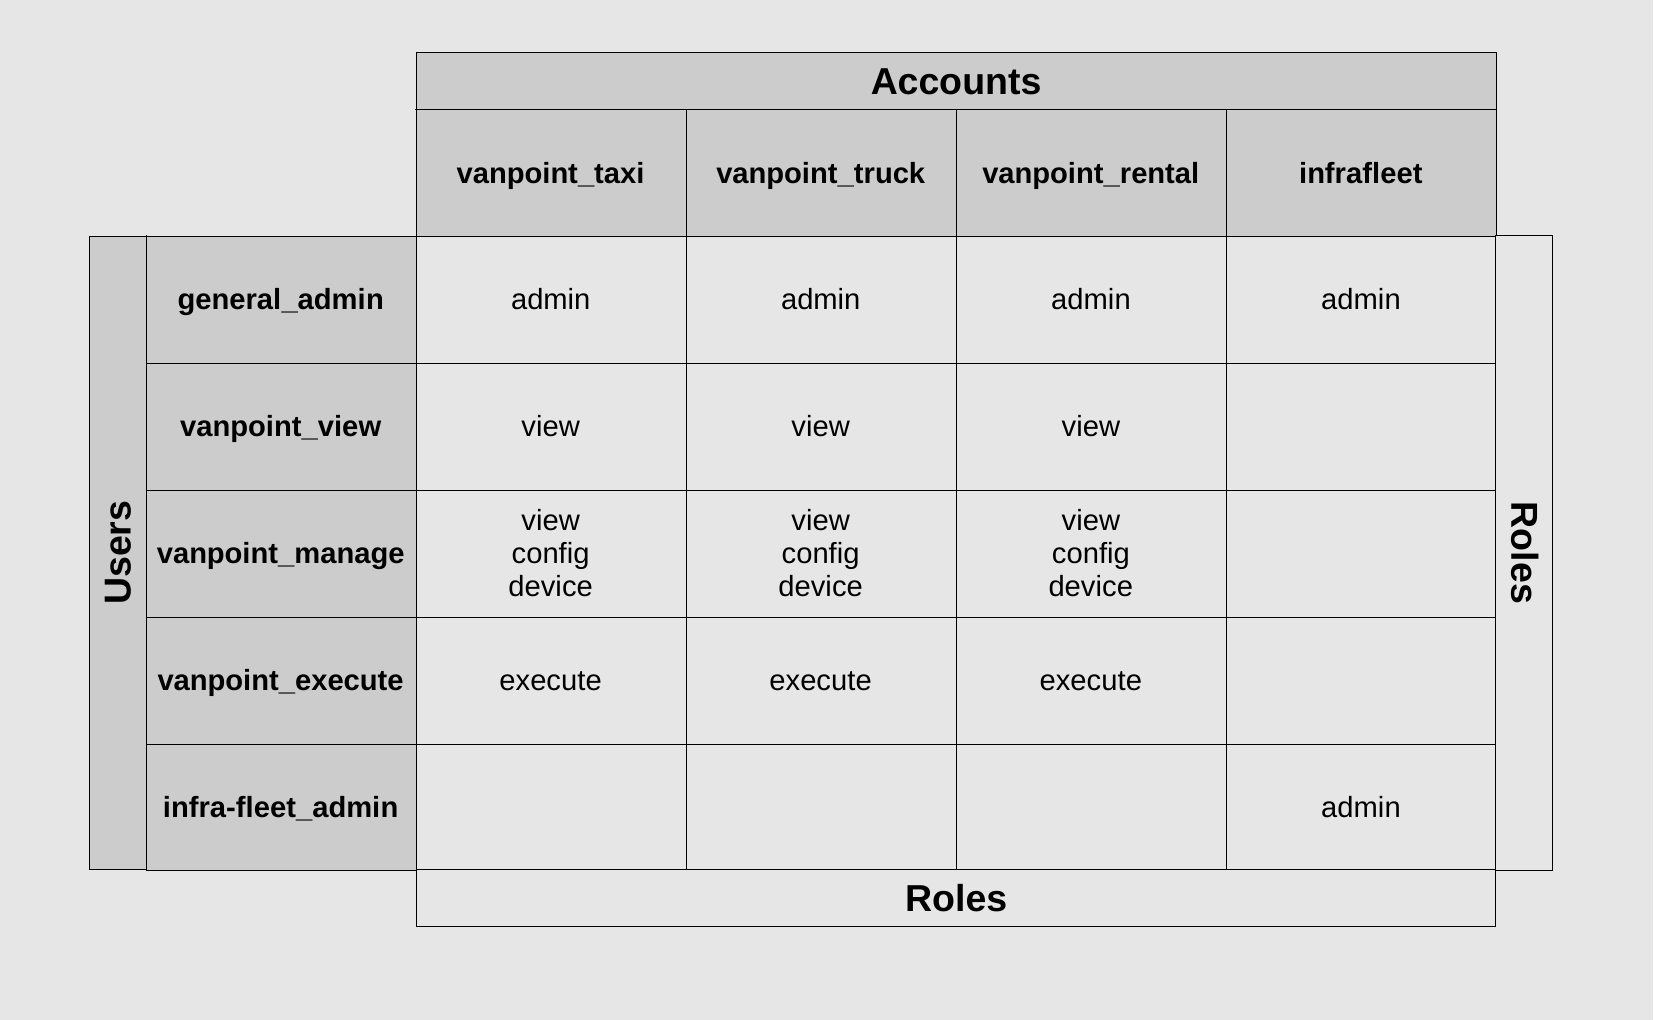

Accounts
| | vanpoint\_taxi | vanpoint\_truck | vanpoint\_rental | infrafleet |
| --- | --- | --- | --- | --- |
| general\_admin | admin | admin | admin | admin |
| vanpoint\_view | view | view | view | |
| vanpoint\_manage | view config device | view config device | view config device | |
| vanpoint\_execute | execute | execute | execute | |
| infra-fleet\_admin | | | | admin |
Users
Roles
Roles